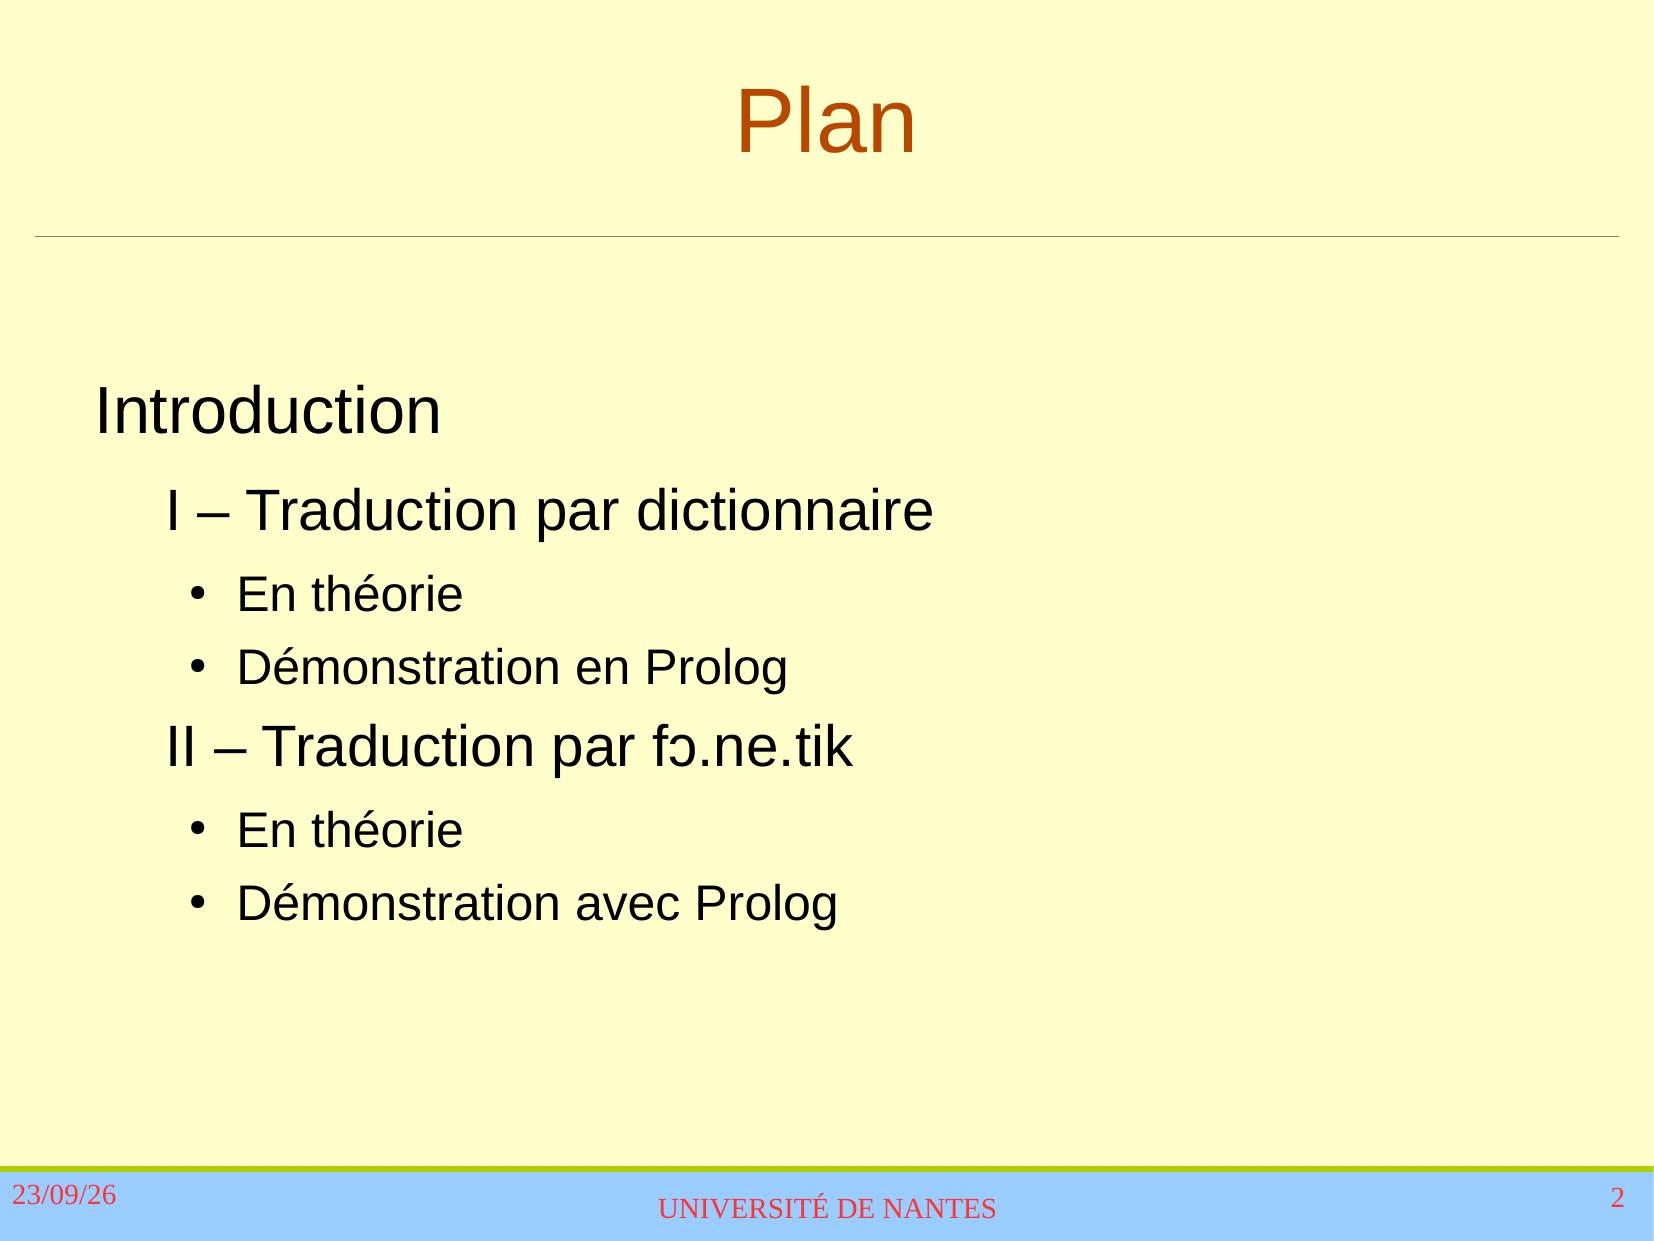

# Plan
Introduction
I – Traduction par dictionnaire
En théorie
Démonstration en Prolog
II – Traduction par fɔ.ne.tik
En théorie
Démonstration avec Prolog
2
UNIVERSITÉ DE NANTES